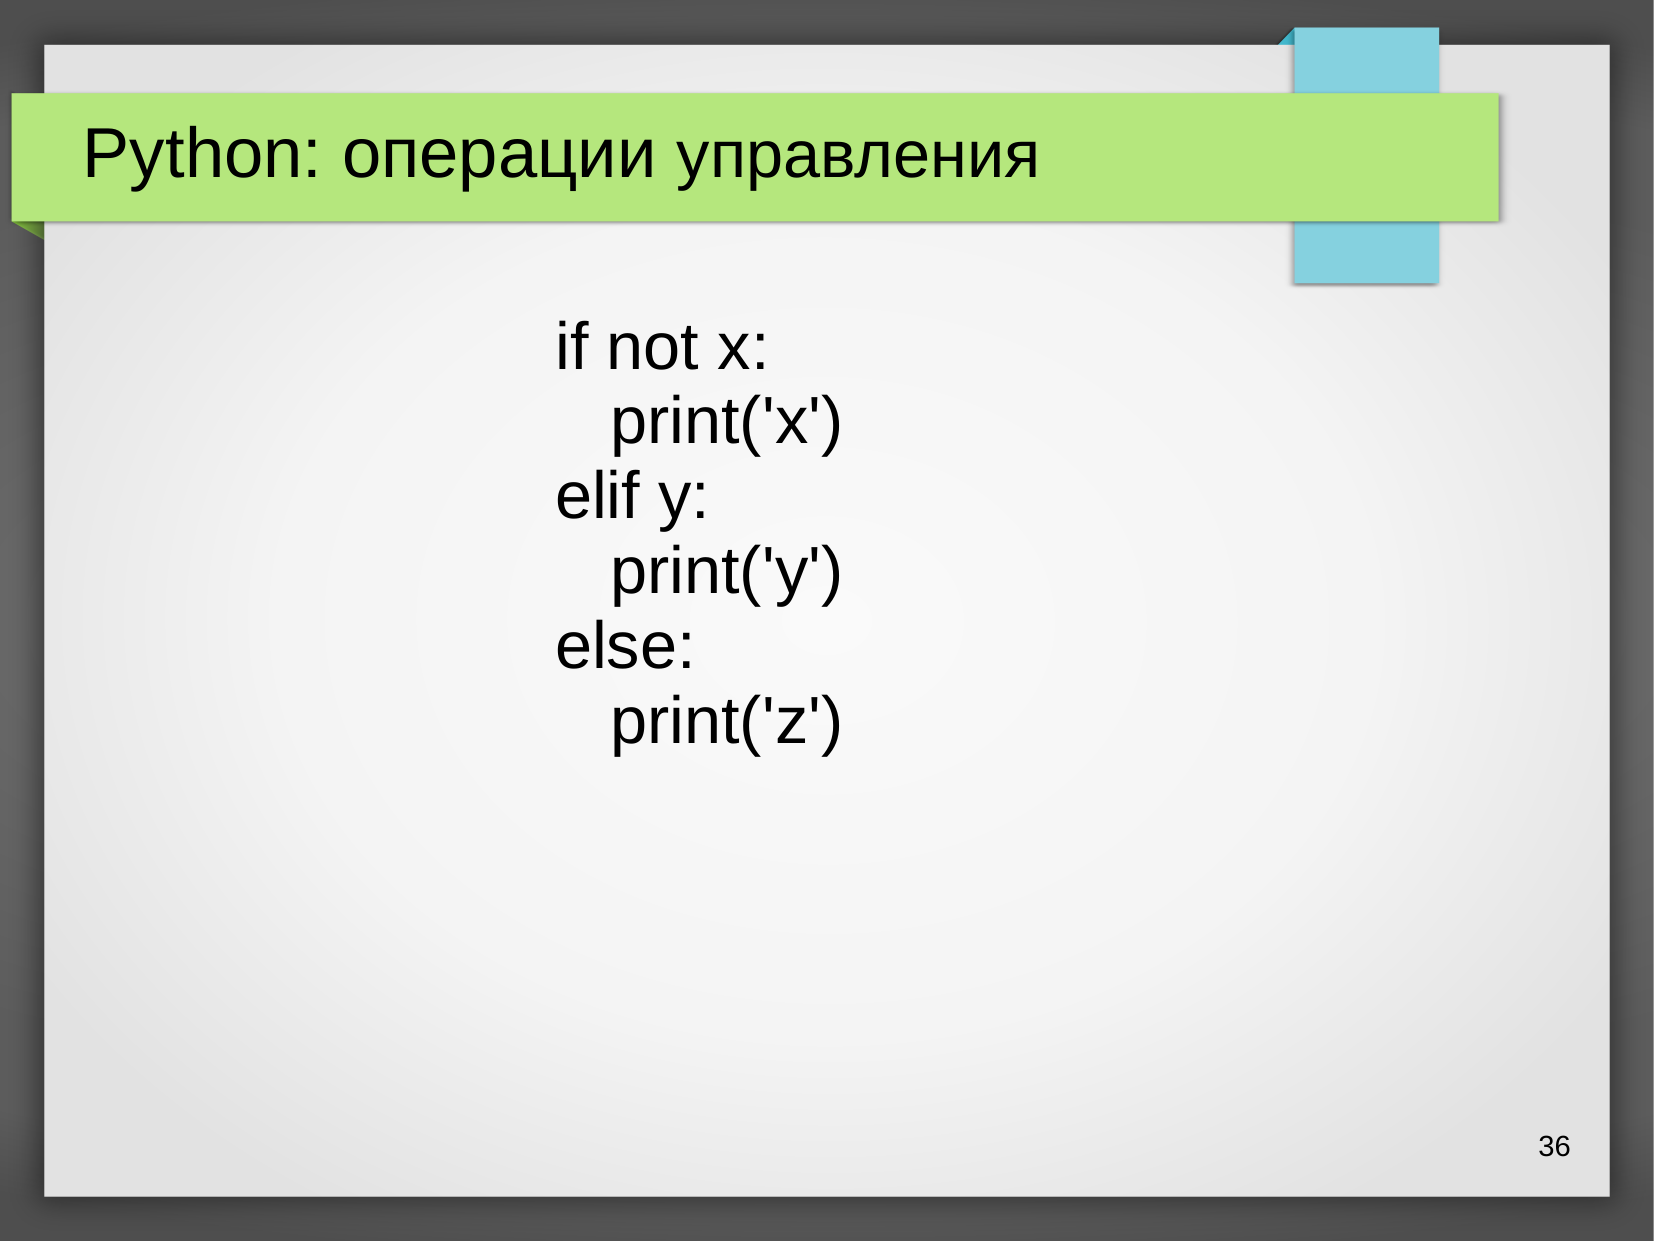

# Python: операции управления
if not x:
 print('x')
elif y:
 print('y')
else:
 print('z')
36